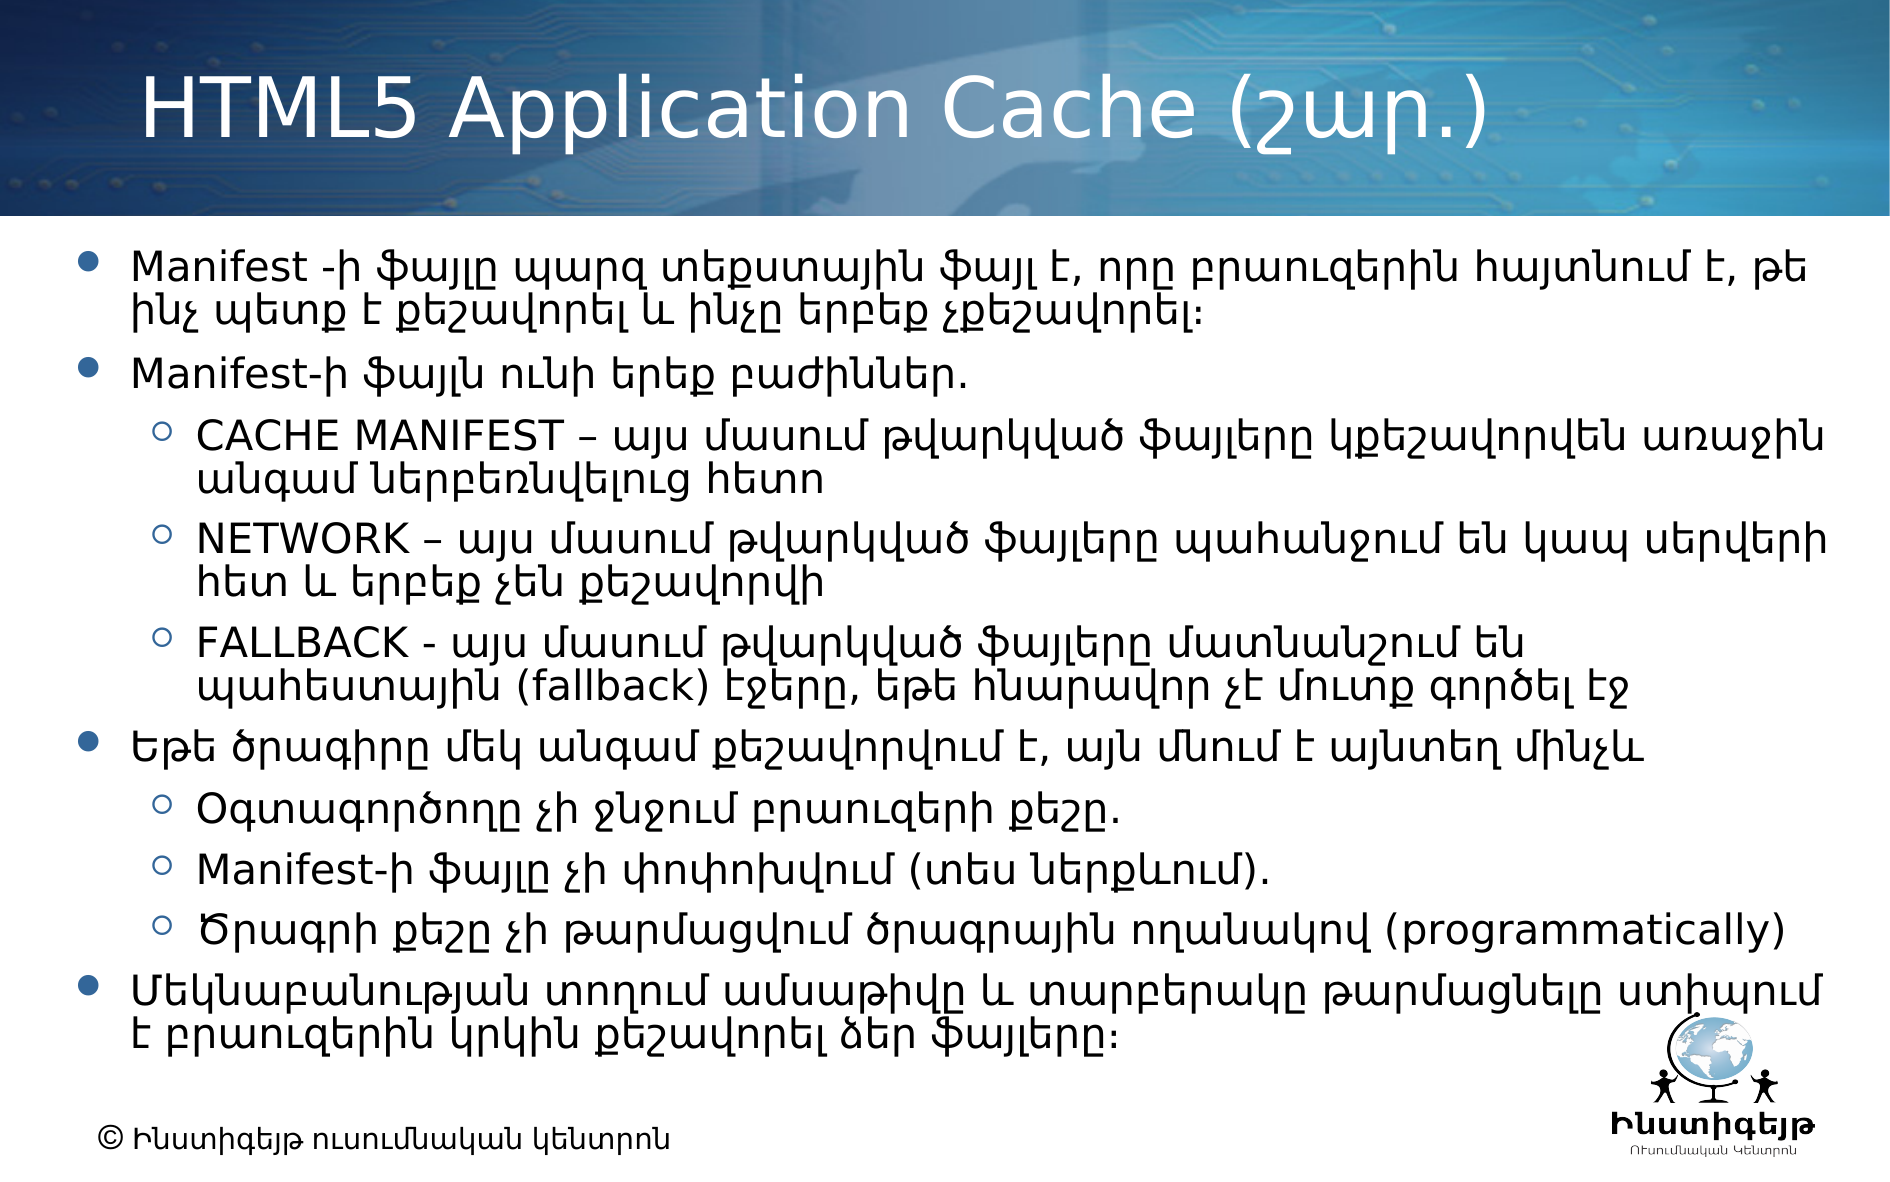

HTML5 Application Cache (շար.)
# Manifest -ի ֆայլը պարզ տեքստային ֆայլ է, որը բրաուզերին հայտնում է, թե ինչ պետք է քեշավորել և ինչը երբեք չքեշավորել։
Manifest-ի ֆայլն ունի երեք բաժիններ․
CACHE MANIFEST – այս մասում թվարկված ֆայլերը կքեշավորվեն առաջին անգամ ներբեռնվելուց հետո
NETWORK – այս մասում թվարկված ֆայլերը պահանջում են կապ սերվերի հետ և երբեք չեն քեշավորվի
FALLBACK - այս մասում թվարկված ֆայլերը մատնանշում են պահեստային (fallback) էջերը, եթե հնարավոր չէ մուտք գործել էջ
Եթե ծրագիրը մեկ անգամ քեշավորվում է, այն մնում է այնտեղ մինչև
Օգտագործողը չի ջնջում բրաուզերի քեշը․
Manifest-ի ֆայլը չի փոփոխվում (տես ներքևում)․
Ծրագրի քեշը չի թարմացվում ծրագրային ողանակով (programmatically)
Մեկնաբանության տողում ամսաթիվը և տարբերակը թարմացնելը ստիպում է բրաուզերին կրկին քեշավորել ձեր ֆայլերը։